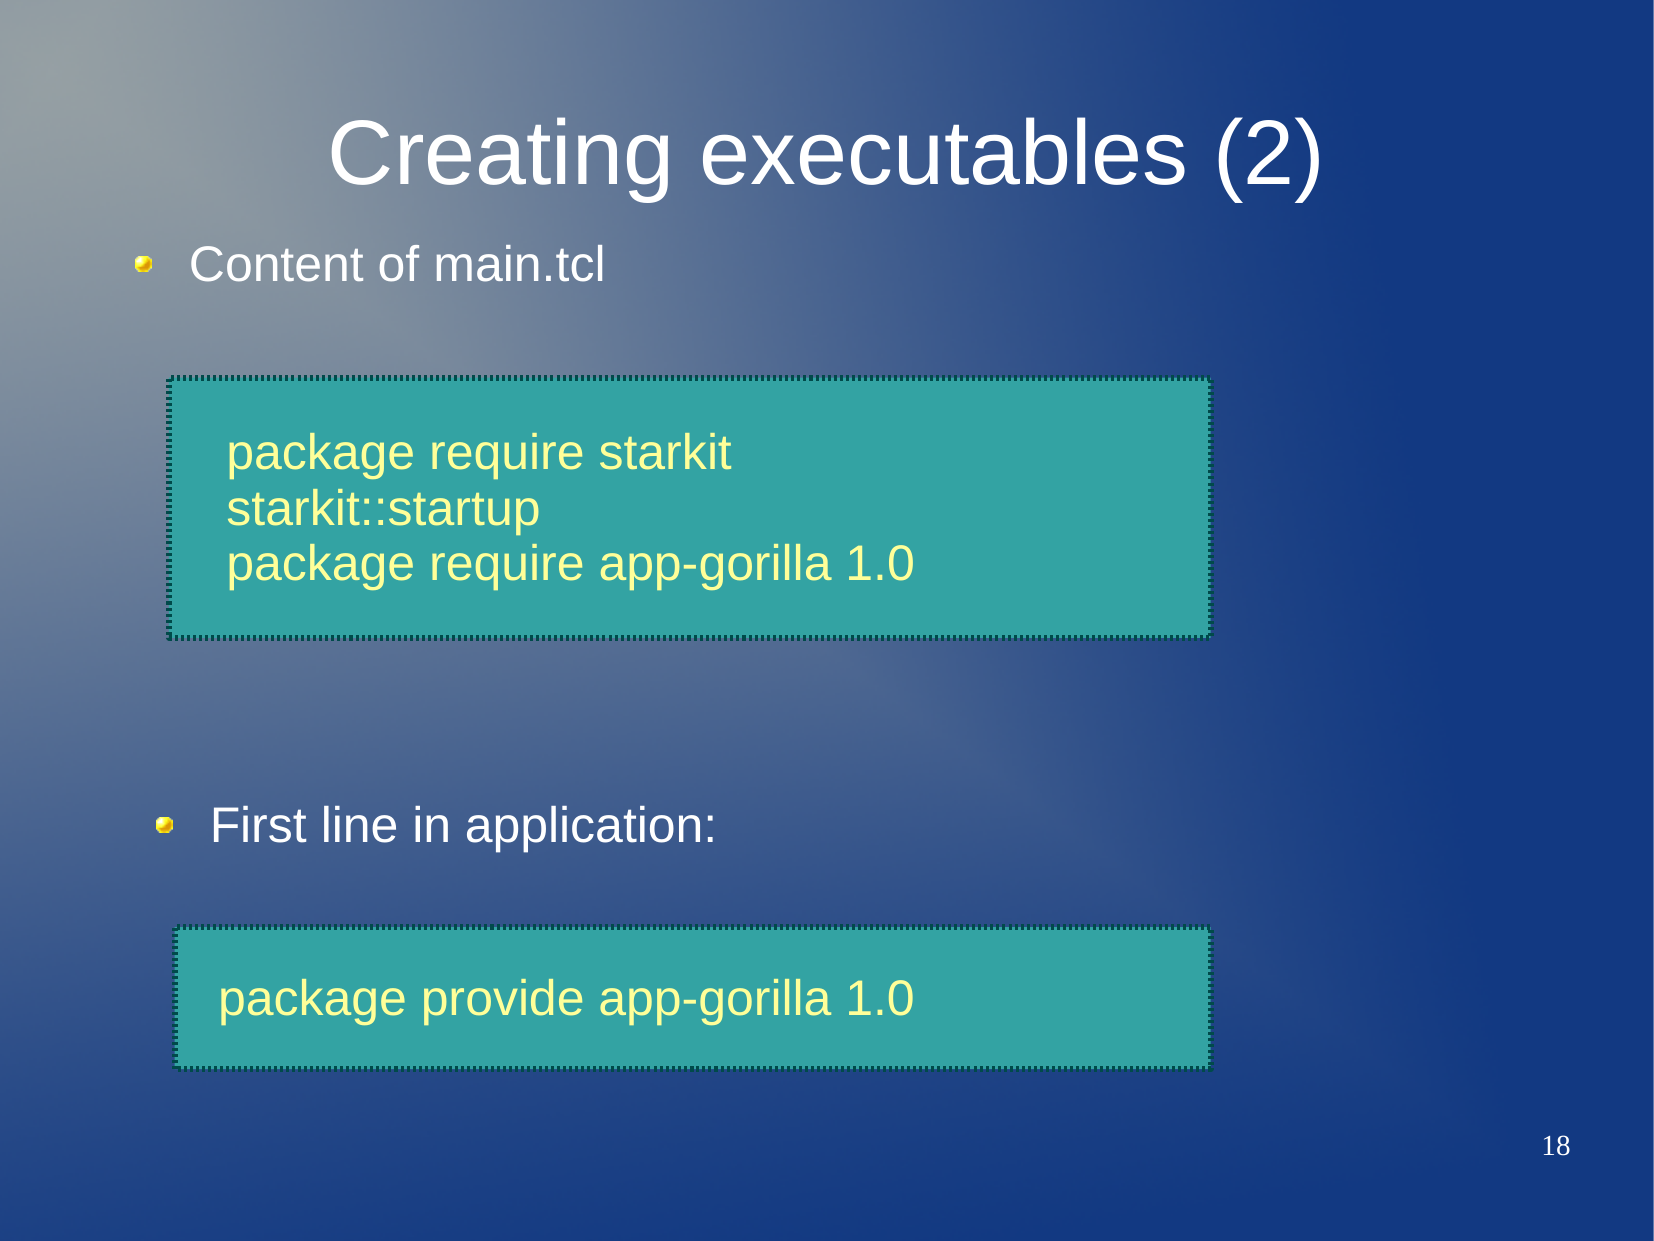

# Creating executables	(2)
Content of main.tcl
 package require starkit
 starkit::startup
 package require app-gorilla 1.0
First line in application:
 package provide app-gorilla 1.0
18